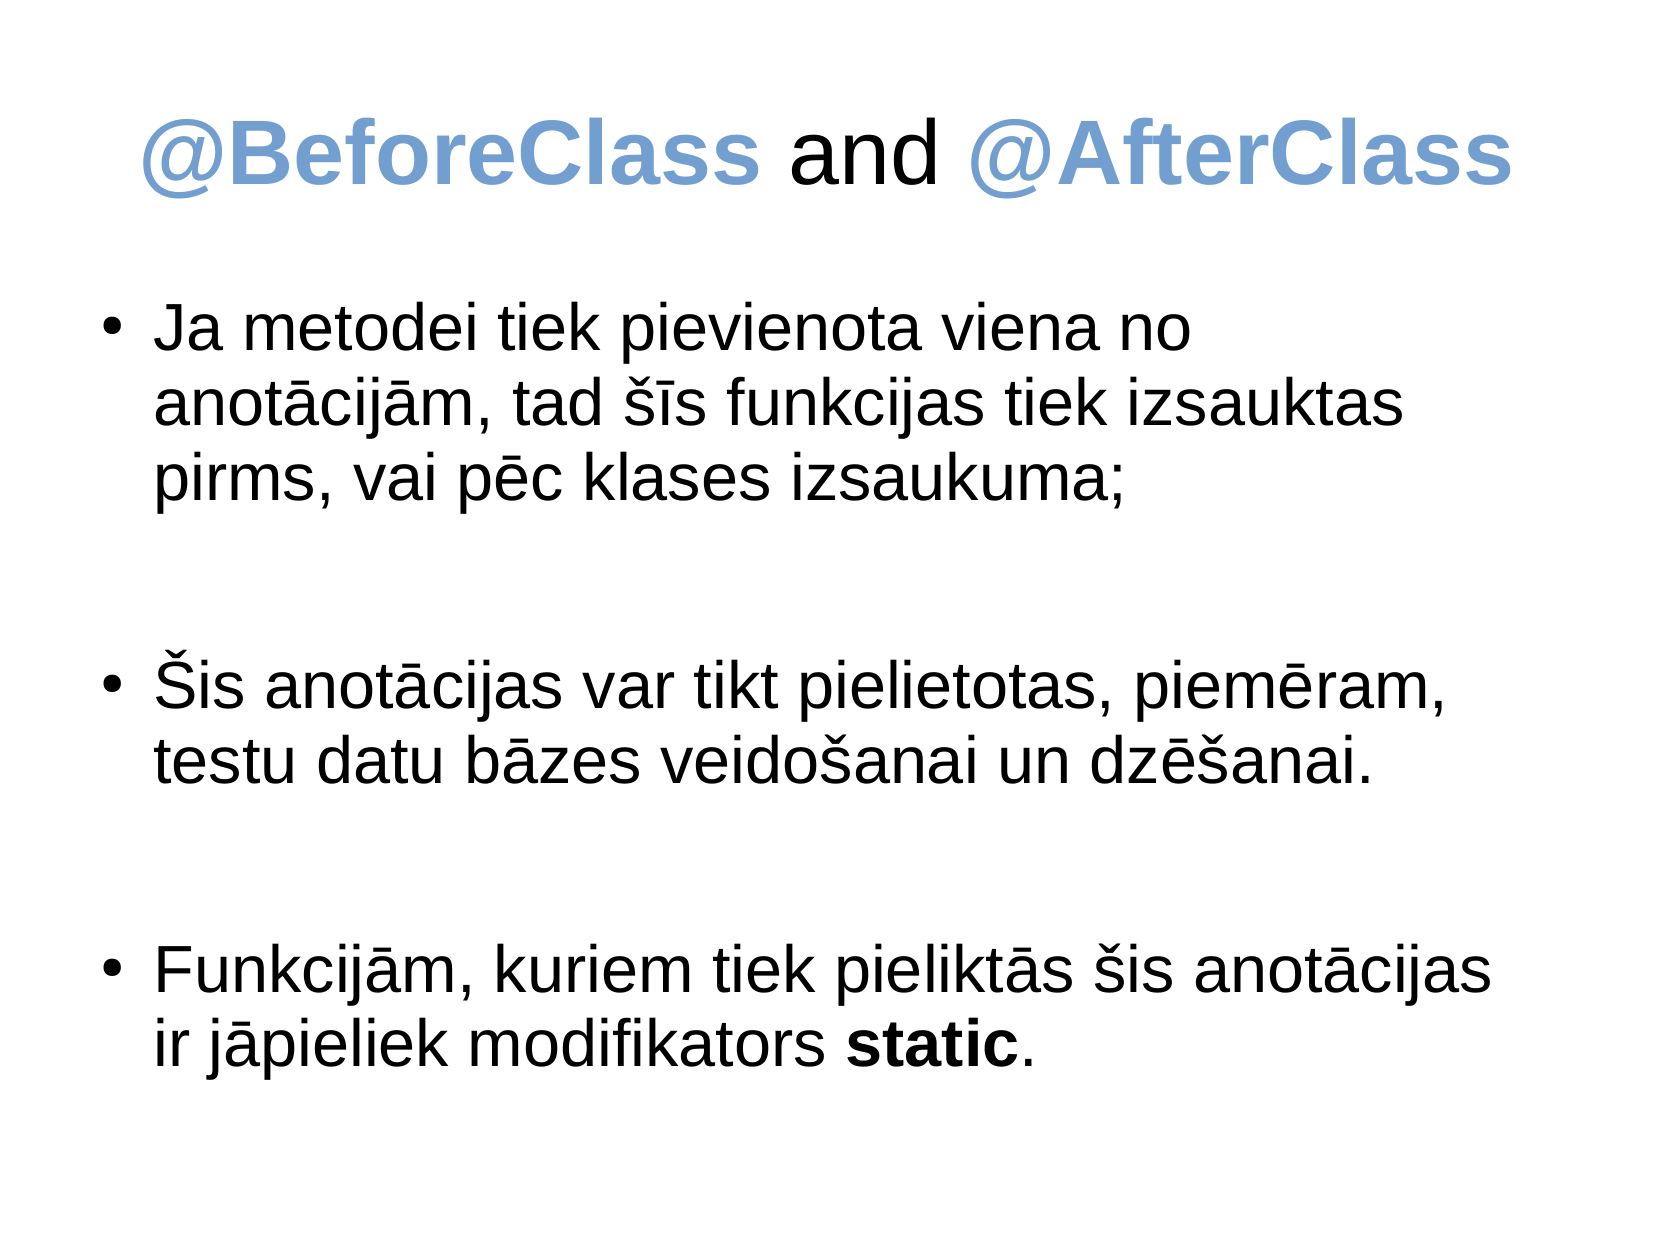

# @BeforeClass and @AfterClass
Ja metodei tiek pievienota viena no anotācijām, tad šīs funkcijas tiek izsauktas pirms, vai pēc klases izsaukuma;
Šis anotācijas var tikt pielietotas, piemēram, testu datu bāzes veidošanai un dzēšanai.
Funkcijām, kuriem tiek pieliktās šis anotācijas ir jāpieliek modifikators static.